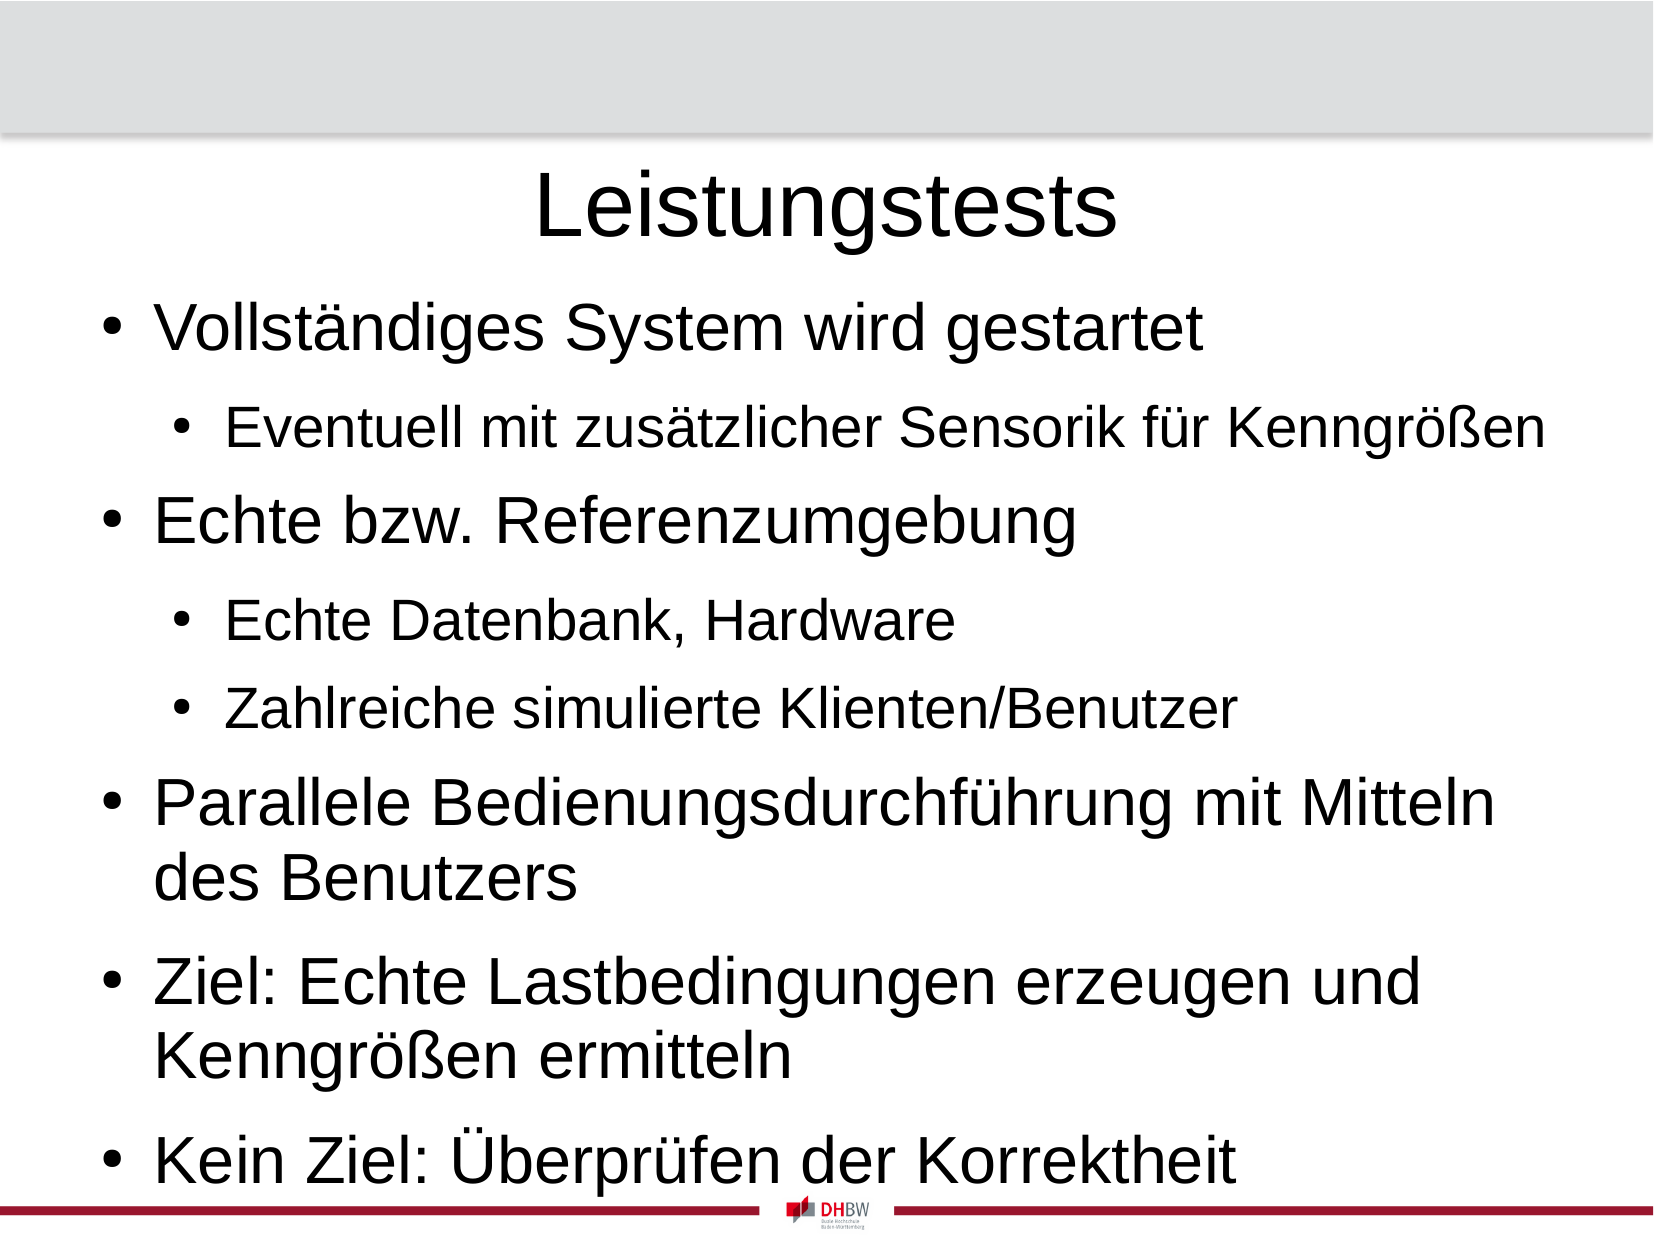

# Leistungstests
Vollständiges System wird gestartet
Eventuell mit zusätzlicher Sensorik für Kenngrößen
Echte bzw. Referenzumgebung
Echte Datenbank, Hardware
Zahlreiche simulierte Klienten/Benutzer
Parallele Bedienungsdurchführung mit Mitteln des Benutzers
Ziel: Echte Lastbedingungen erzeugen und Kenngrößen ermitteln
Kein Ziel: Überprüfen der Korrektheit